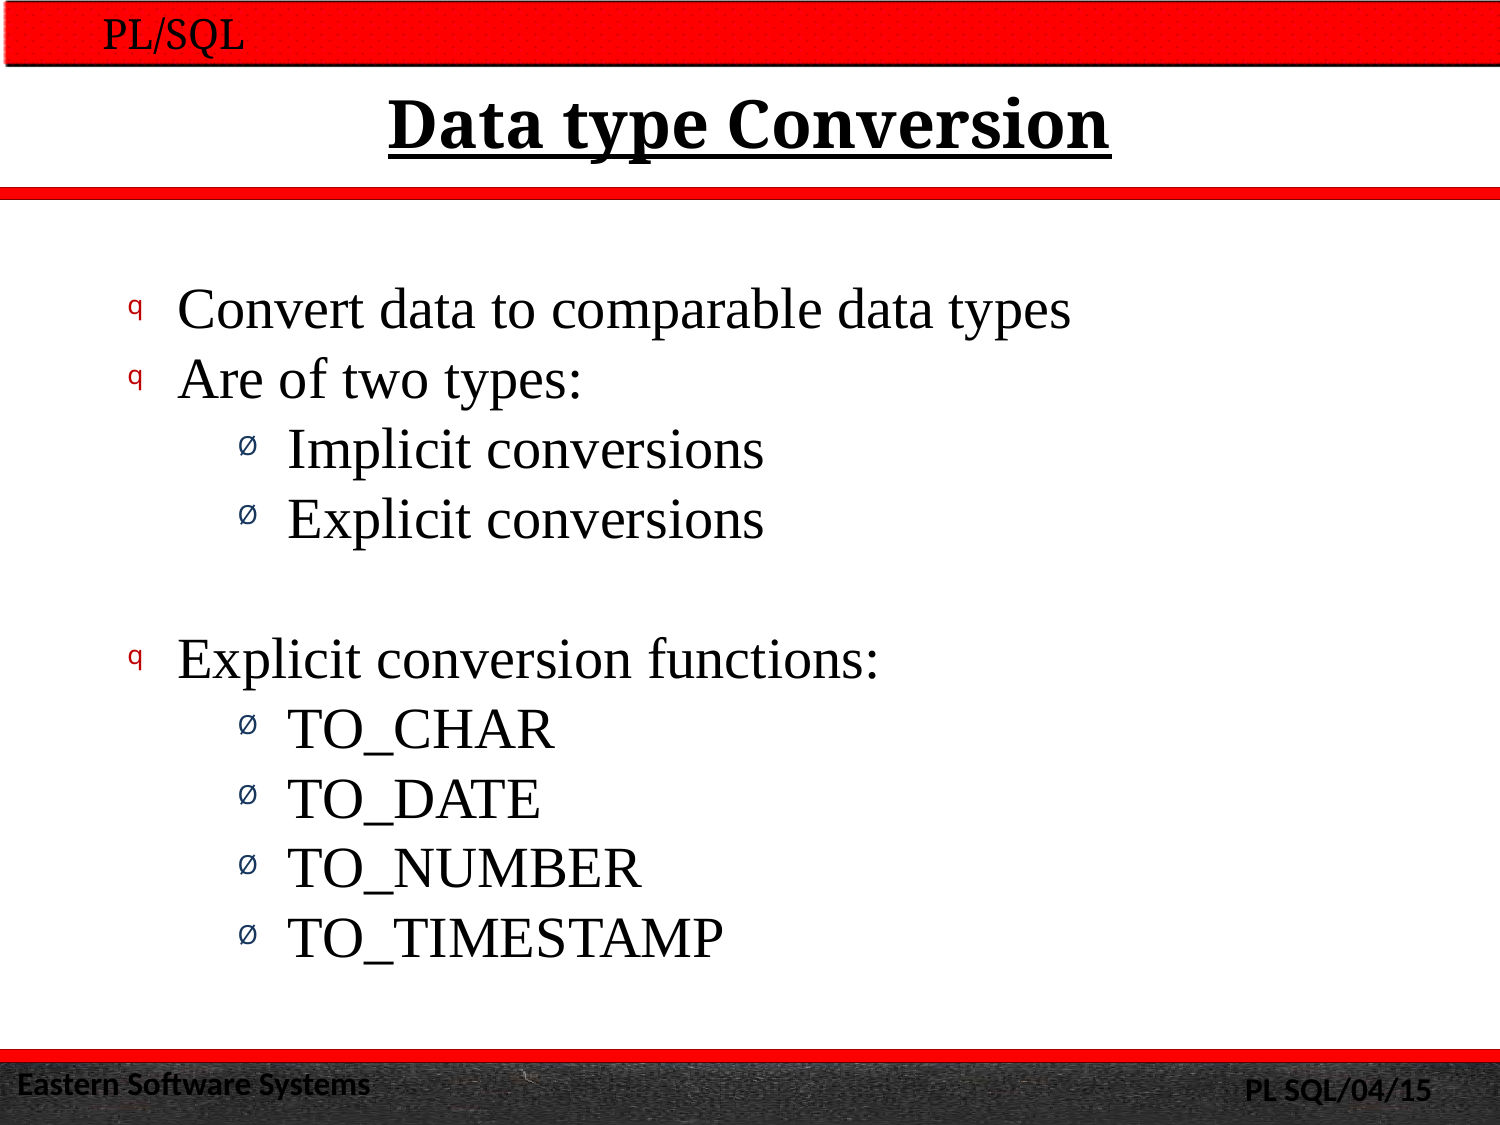

PL/SQL
Data type Conversion
 Convert data to comparable data types
 Are of two types:
 Implicit conversions
 Explicit conversions
 Explicit conversion functions:
 TO_CHAR
 TO_DATE
 TO_NUMBER
 TO_TIMESTAMP
Eastern Software Systems
				 PL SQL/04/15